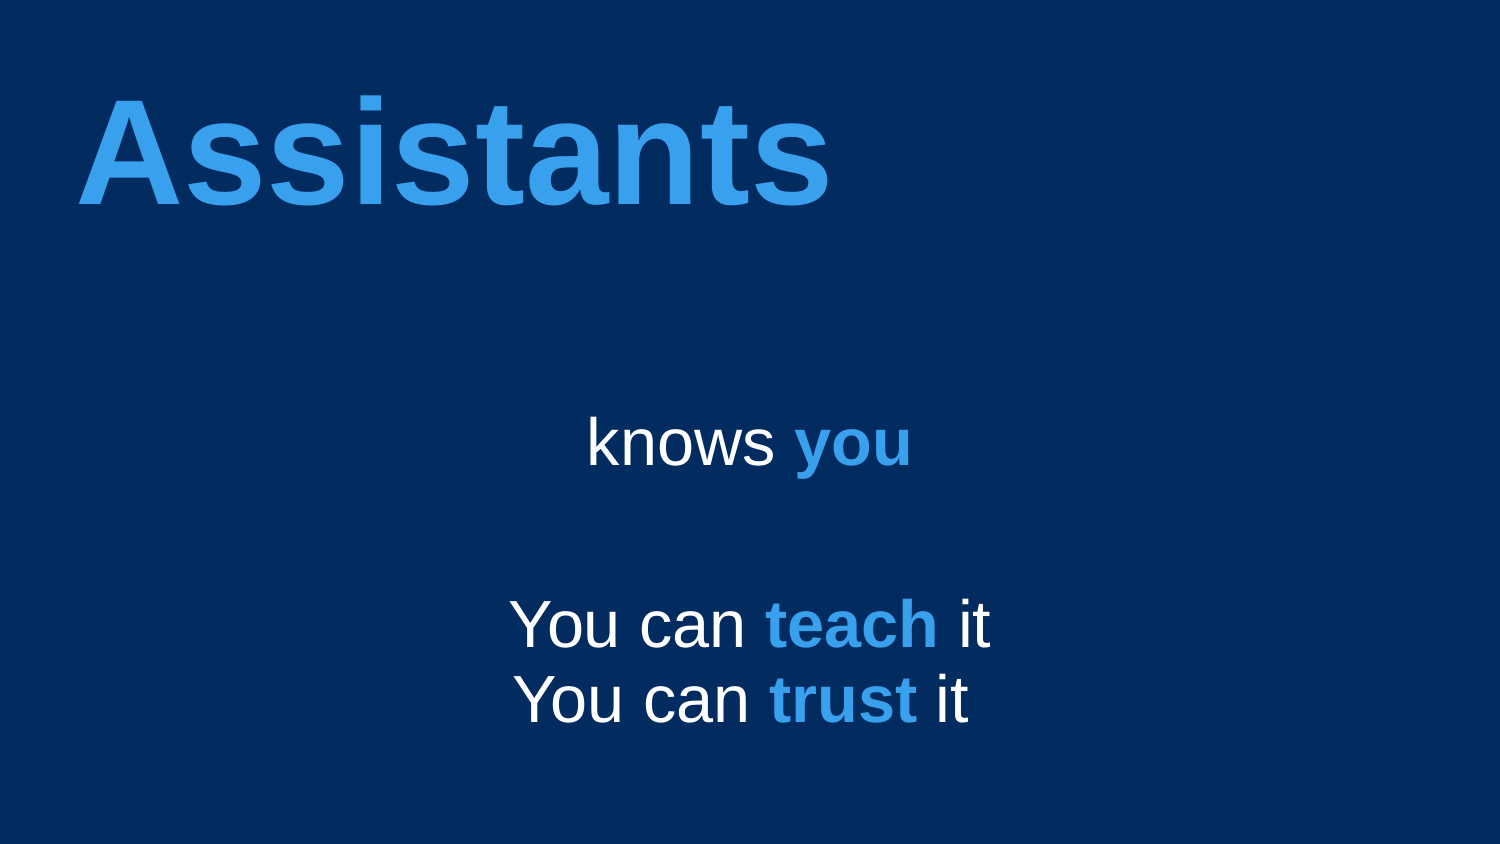

# Assistants
knows you
You can teach it
You can trust it